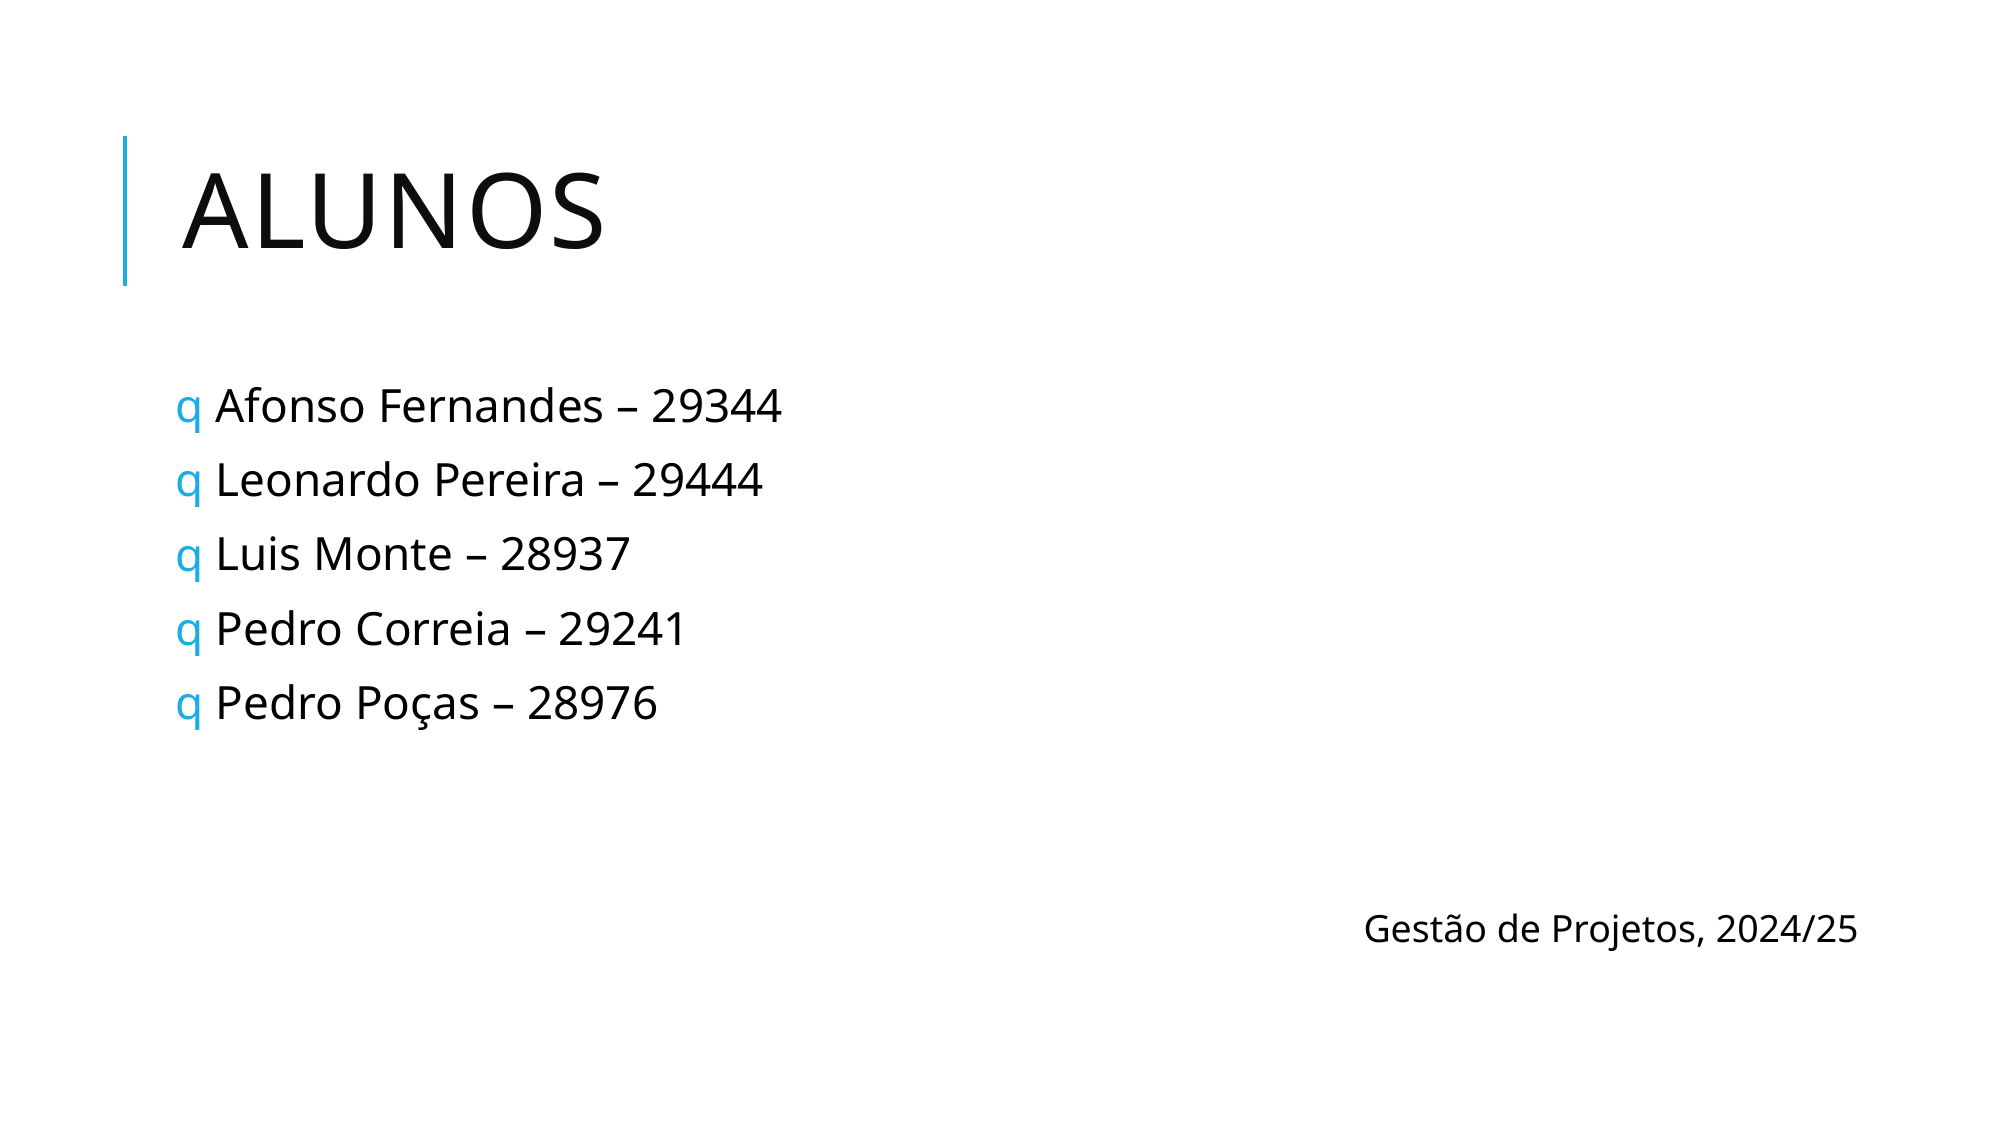

# Alunos
 Afonso Fernandes – 29344
 Leonardo Pereira – 29444
 Luis Monte – 28937
 Pedro Correia – 29241
 Pedro Poças – 28976
 Gestão de Projetos, 2024/25